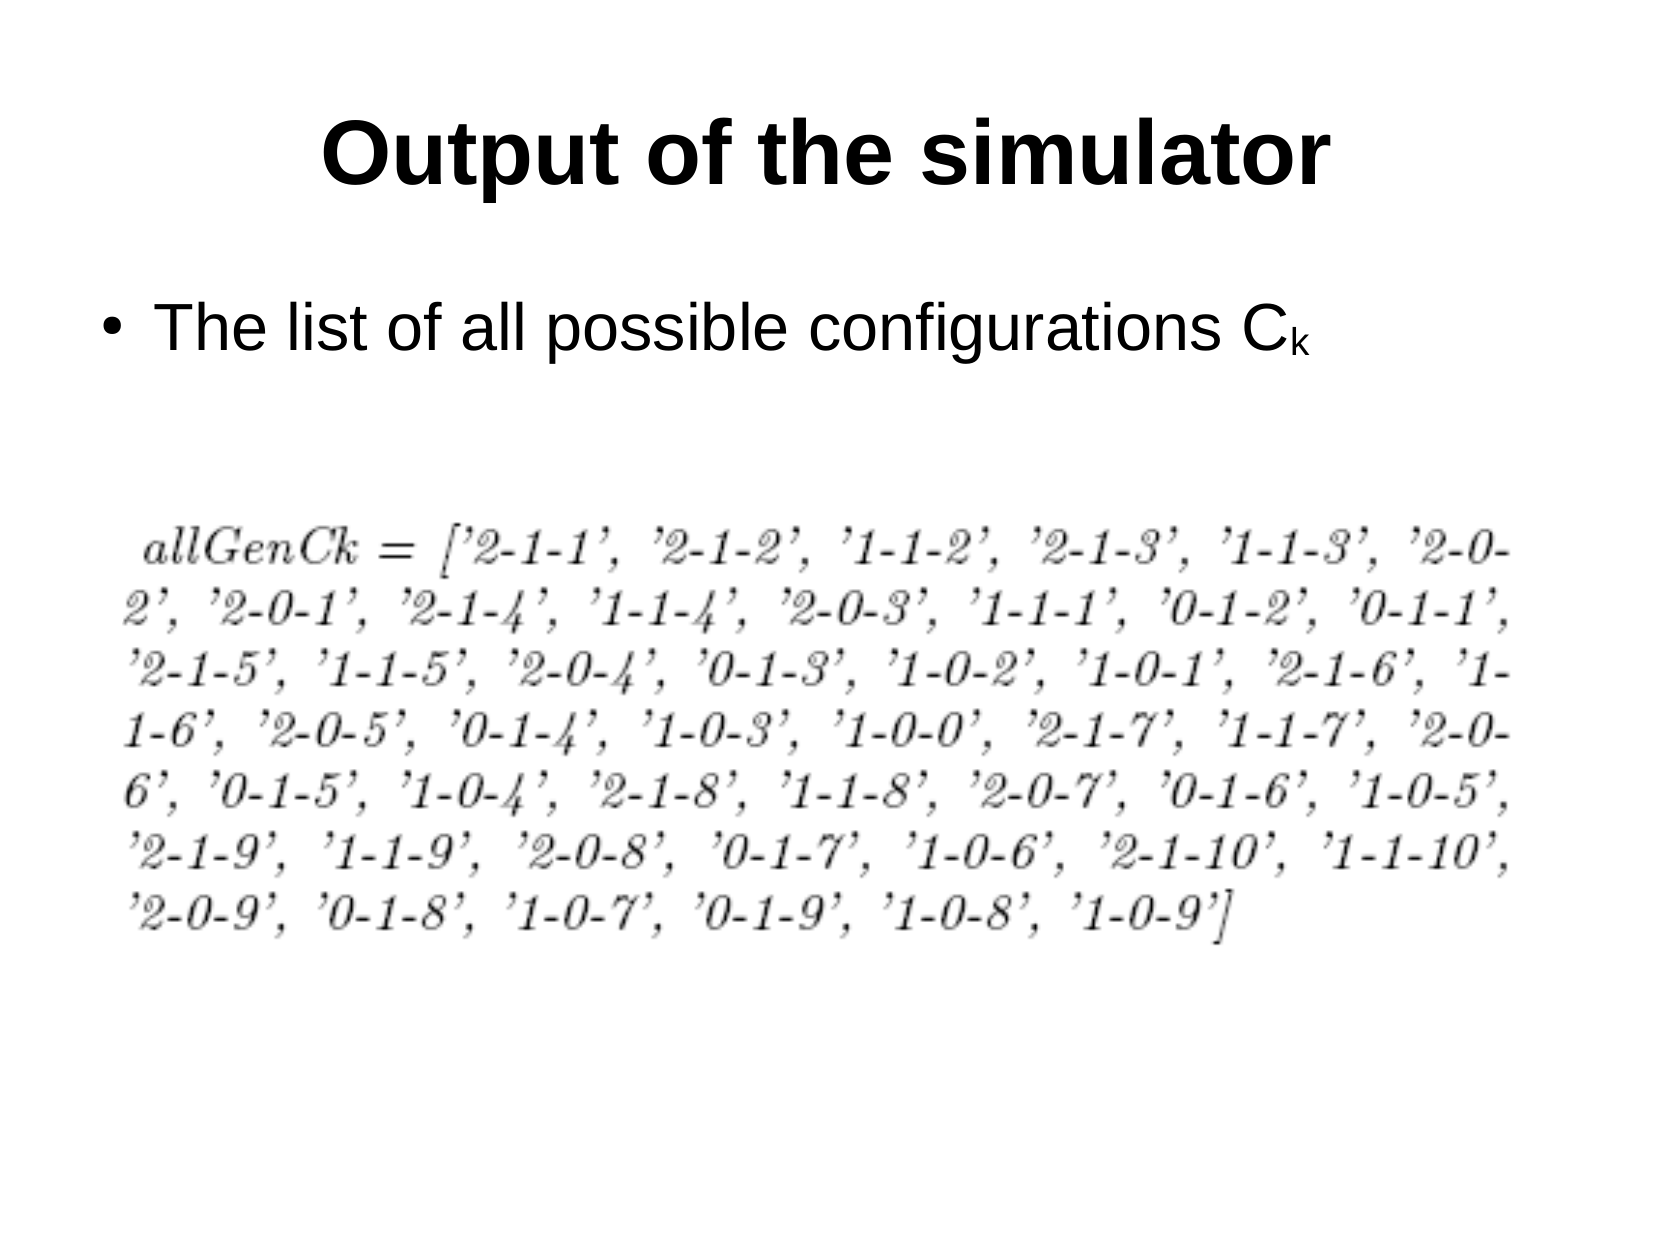

# Output of the simulator
The list of all possible configurations Ck